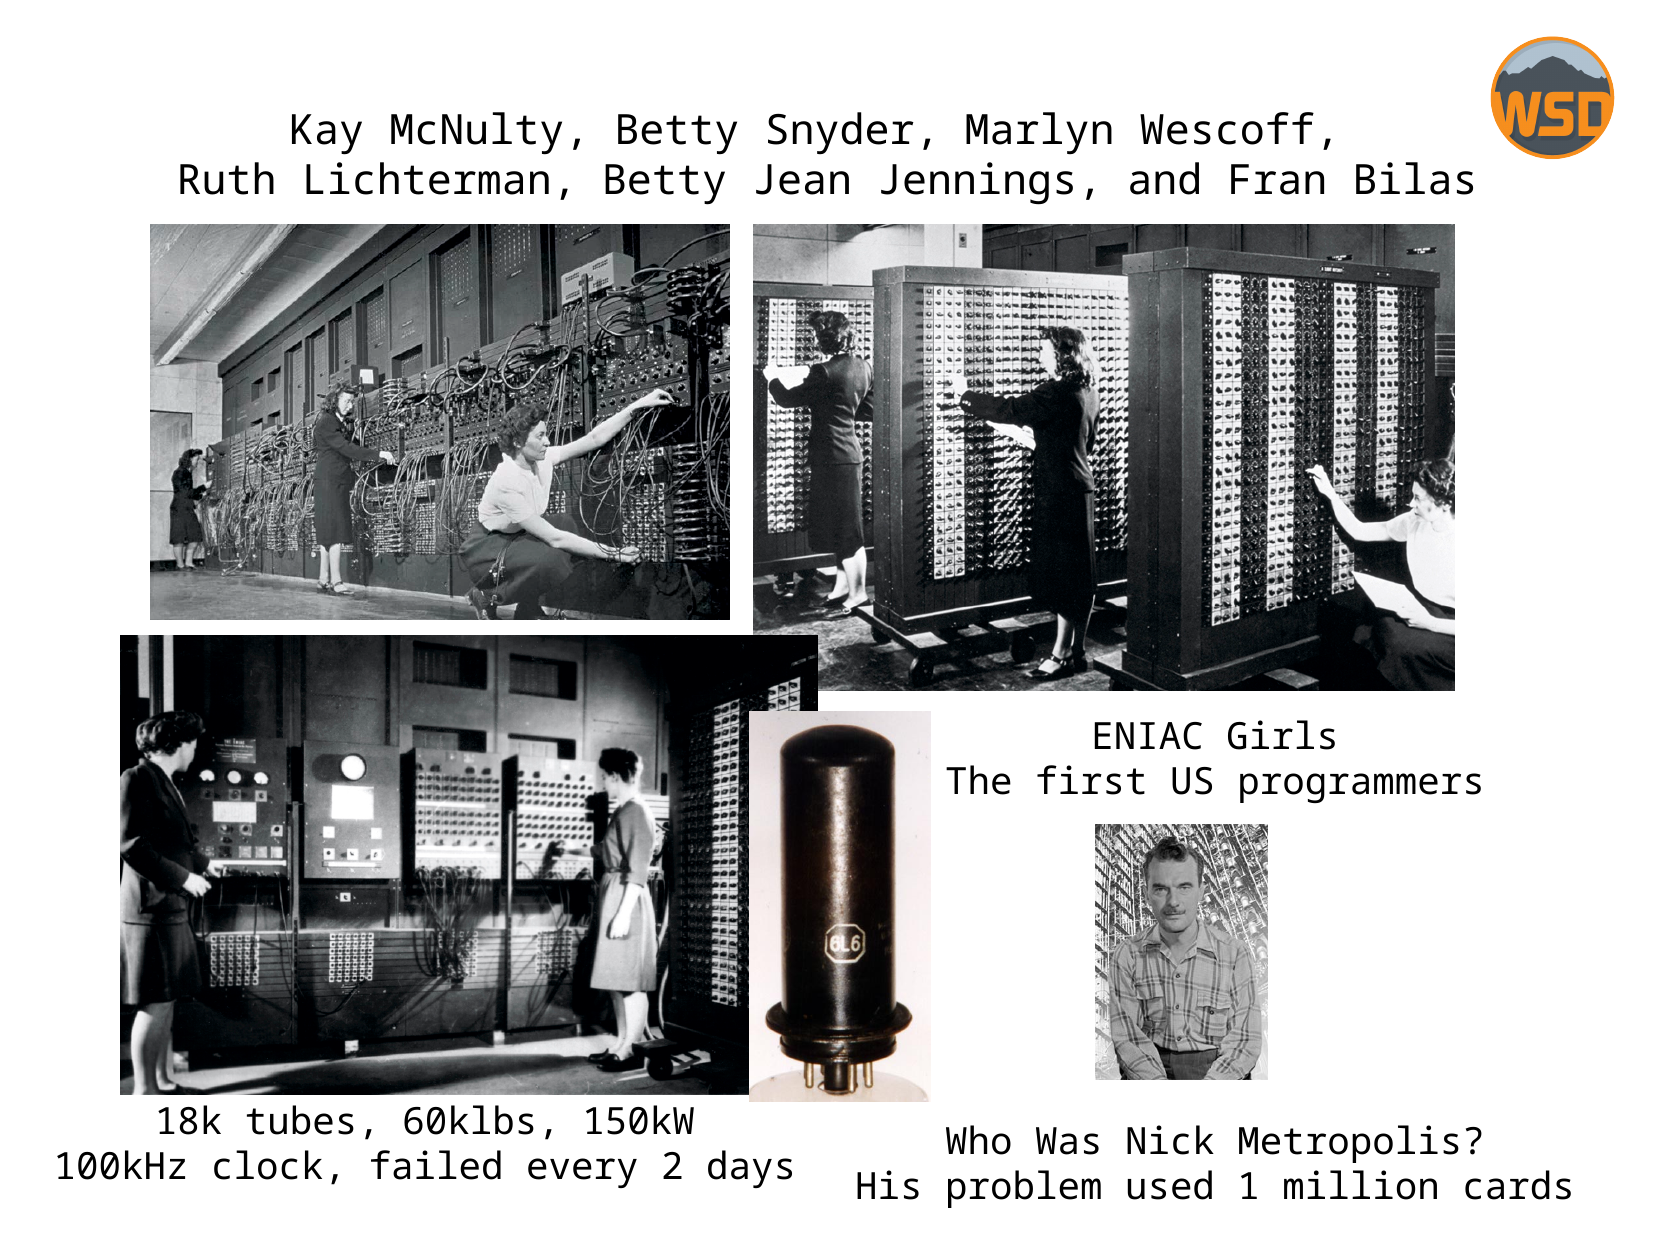

Kay McNulty, Betty Snyder, Marlyn Wescoff,
Ruth Lichterman, Betty Jean Jennings, and Fran Bilas
ENIAC Girls
The first US programmers
Who Was Nick Metropolis?
His problem used 1 million cards
18k tubes, 60klbs, 150kW
100kHz clock, failed every 2 days